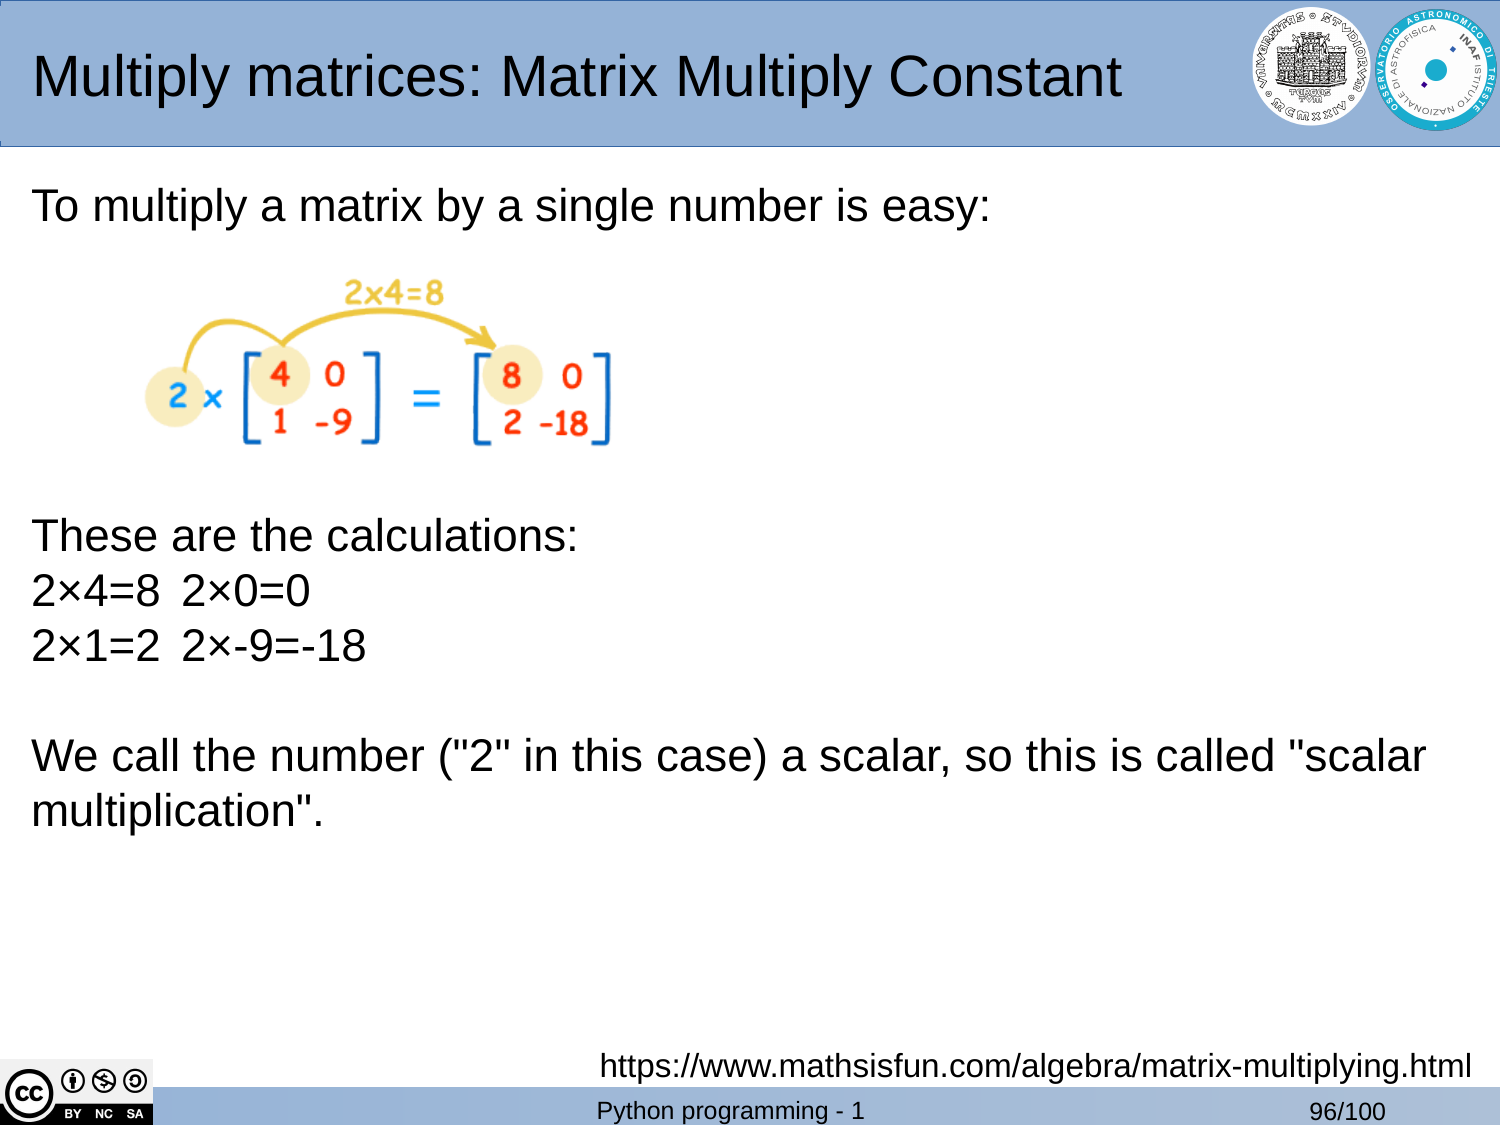

Multiply matrices: Matrix Multiply Constant
To multiply a matrix by a single number is easy:
These are the calculations:
2×4=8	2×0=0
2×1=2	2×-9=-18
We call the number ("2" in this case) a scalar, so this is called "scalar multiplication".
# https://www.mathsisfun.com/algebra/matrix-multiplying.html